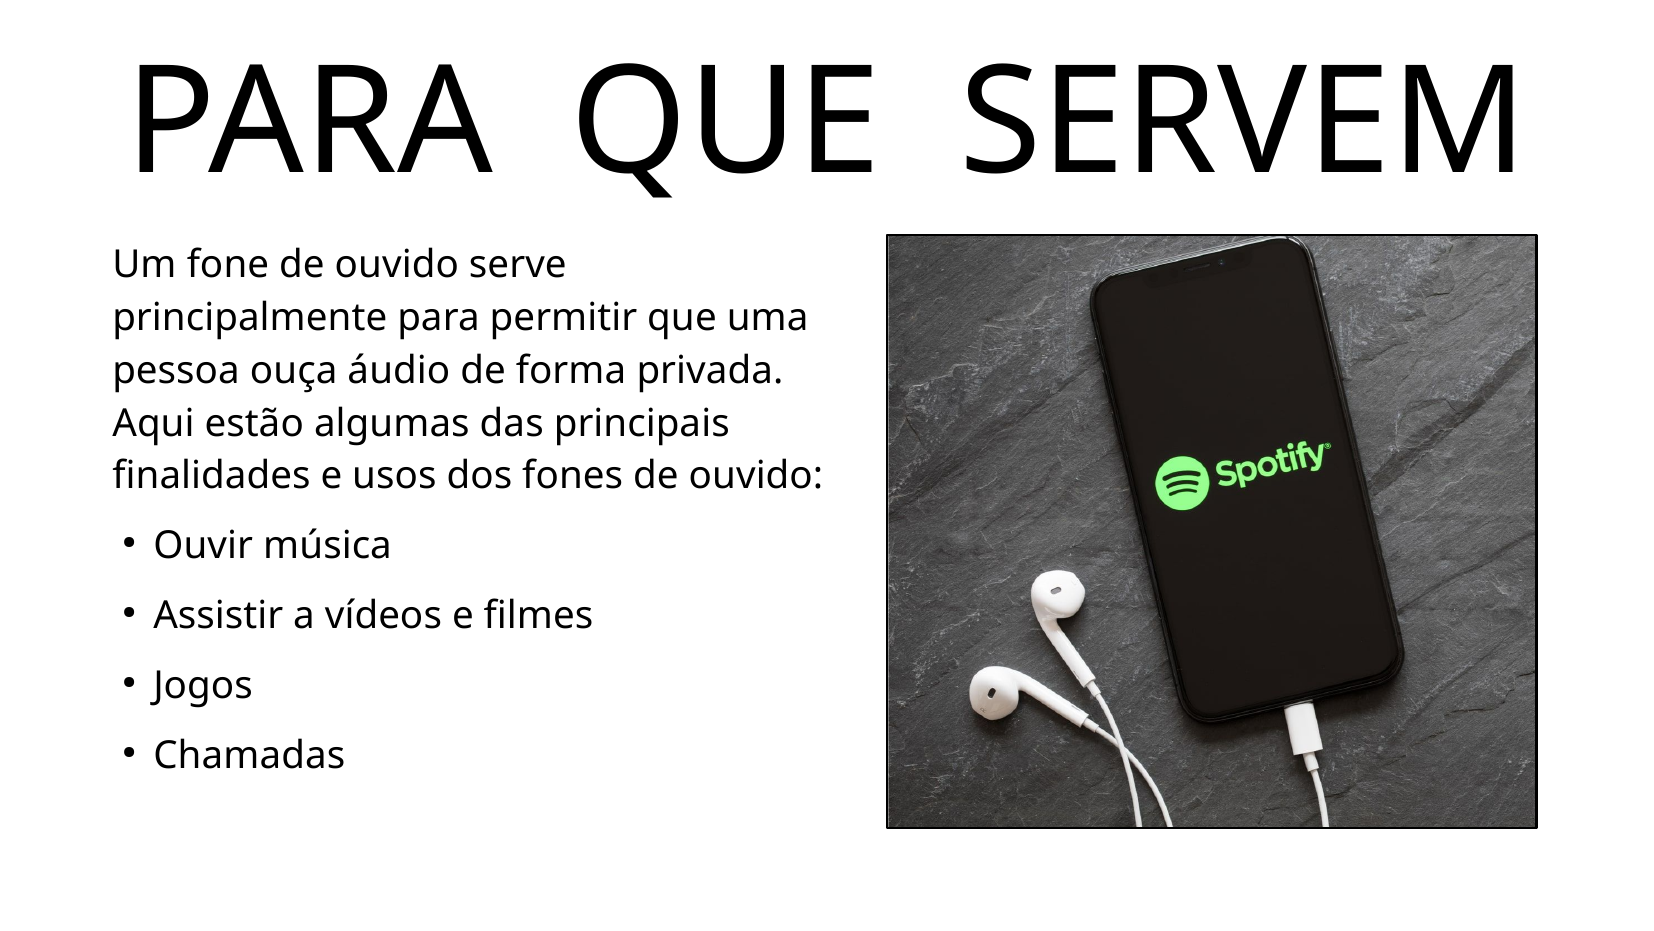

# PARA QUE SERVEM
Um fone de ouvido serve principalmente para permitir que uma pessoa ouça áudio de forma privada. Aqui estão algumas das principais finalidades e usos dos fones de ouvido:
Ouvir música
Assistir a vídeos e filmes
Jogos
Chamadas